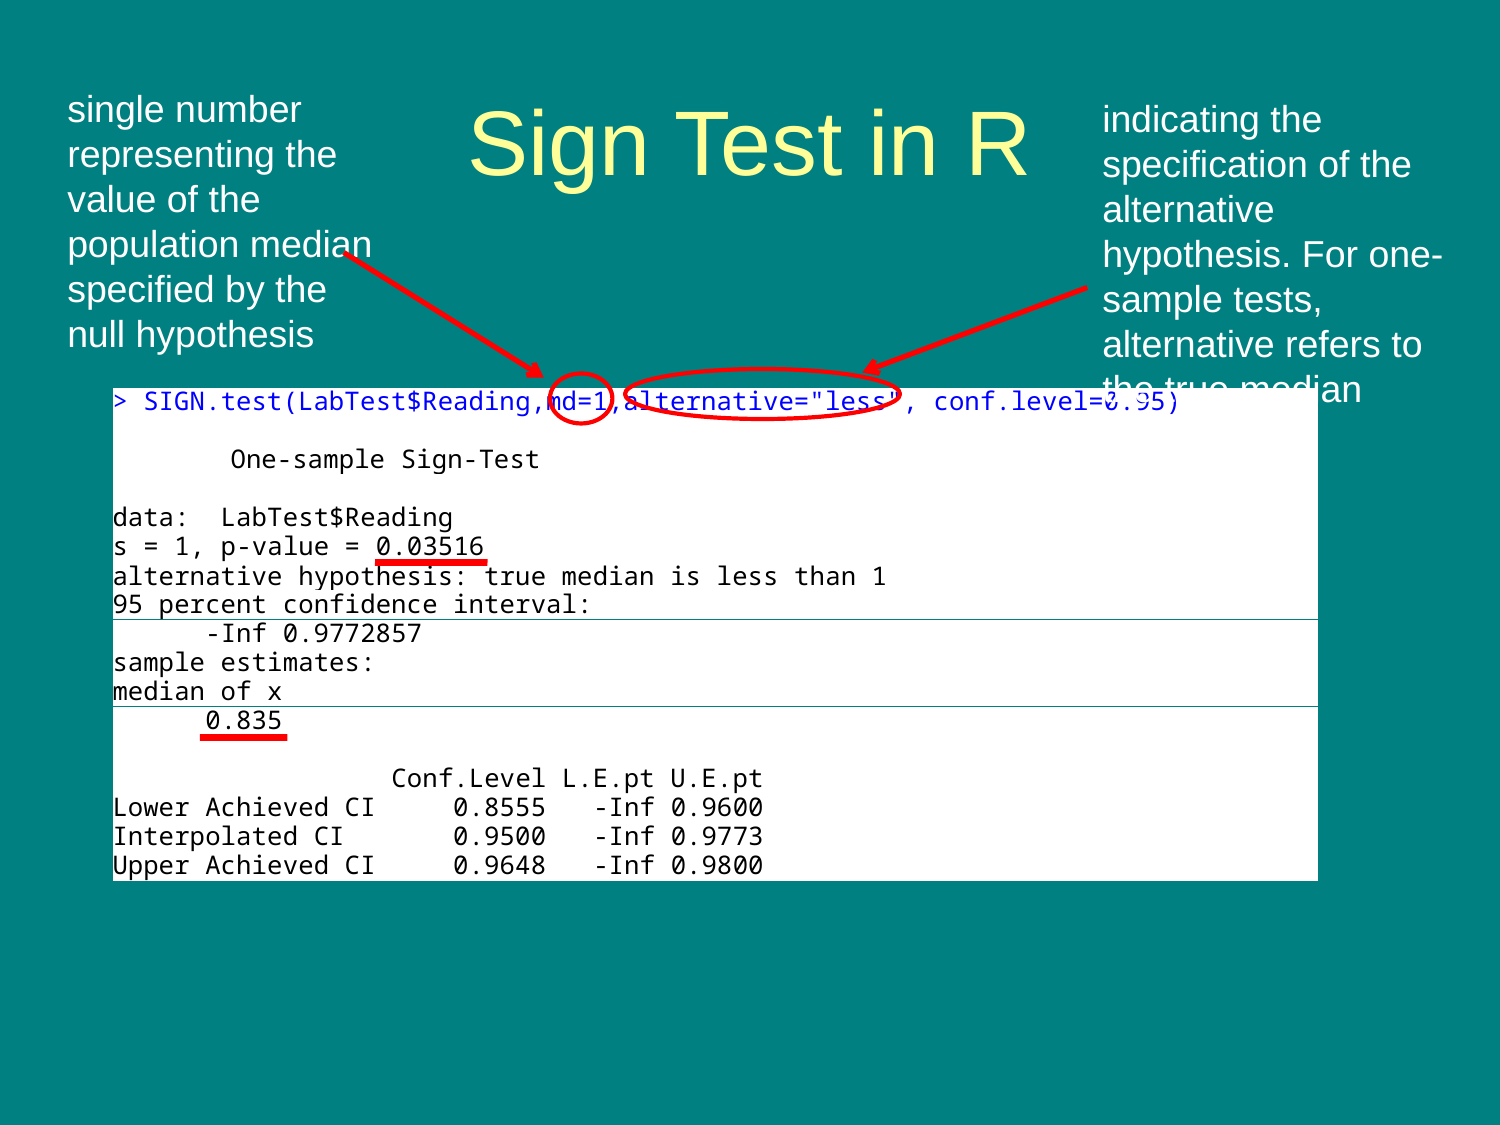

# Sign Test in R
single number representing the value of the population median specified by the null hypothesis
indicating the specification of the alternative hypothesis. For one-sample tests, alternative refers to the true median